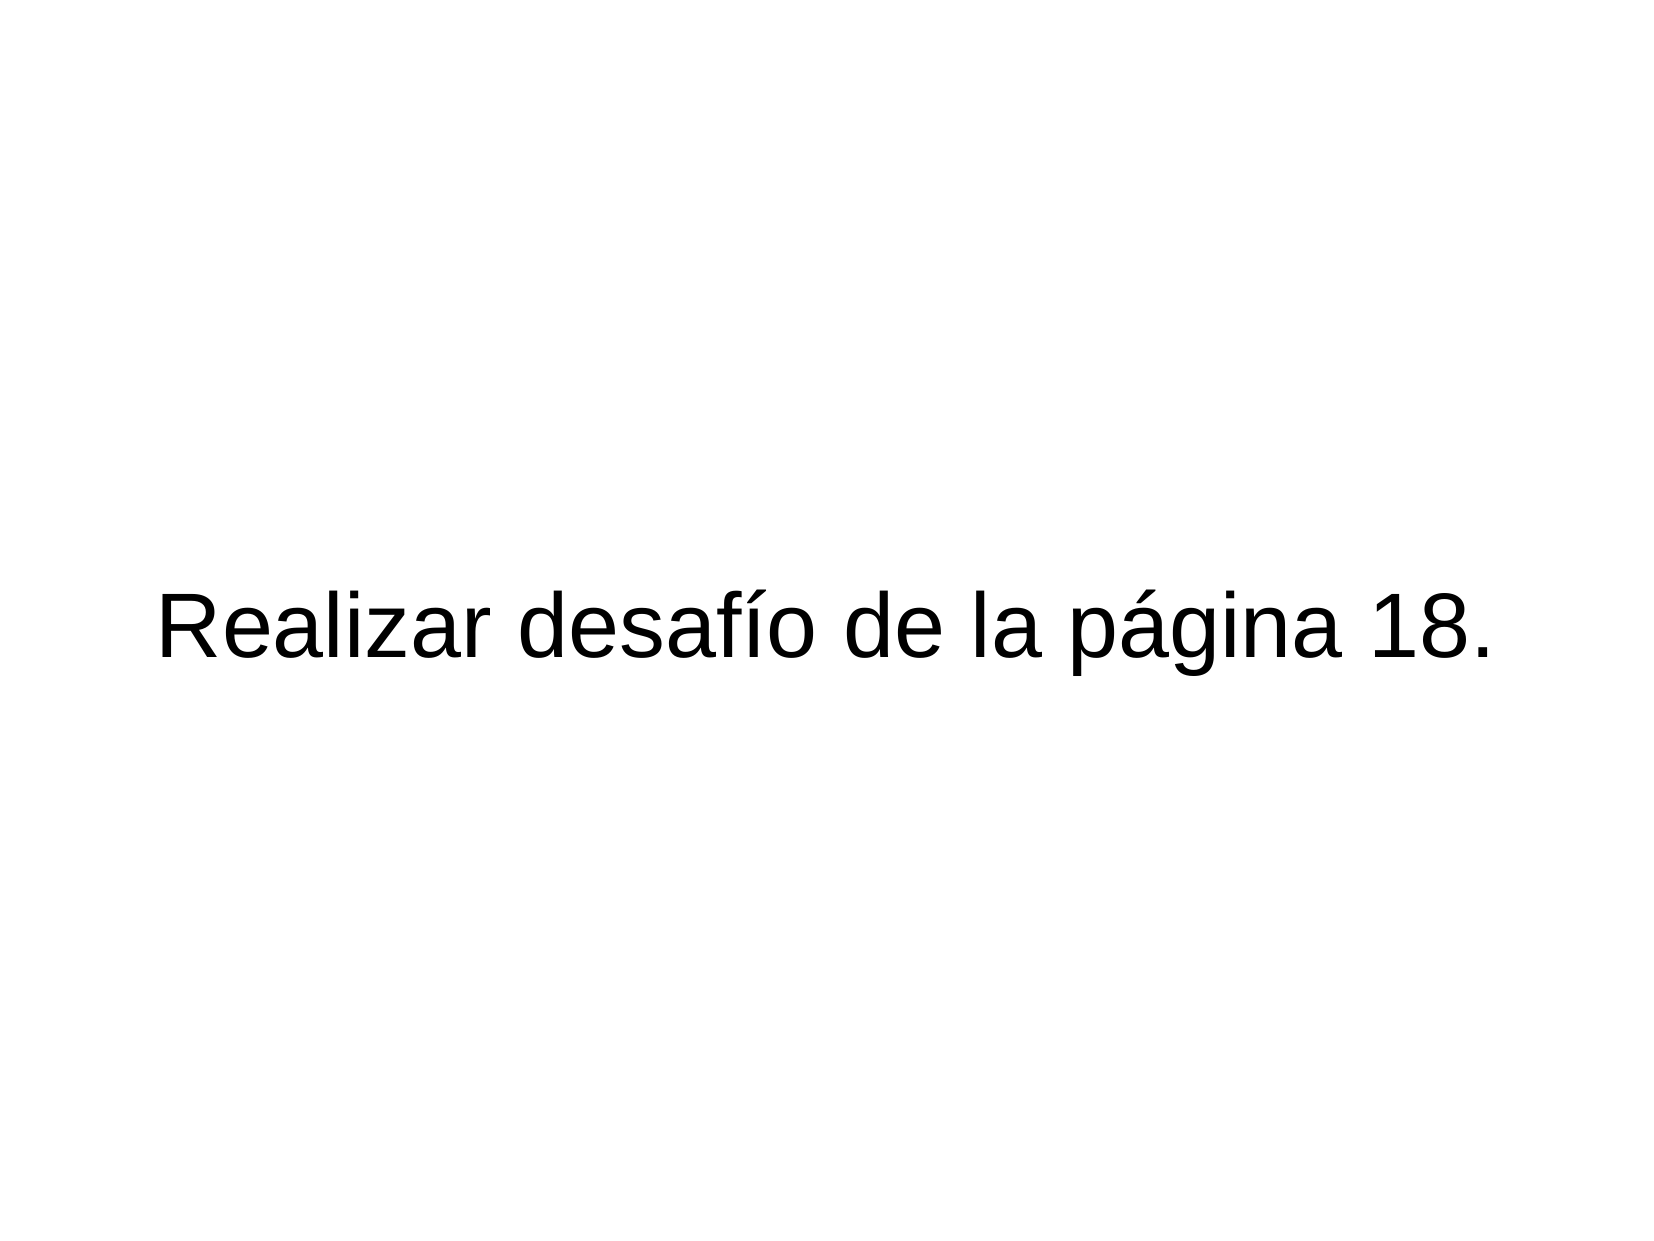

# Realizar desafío de la página 18.